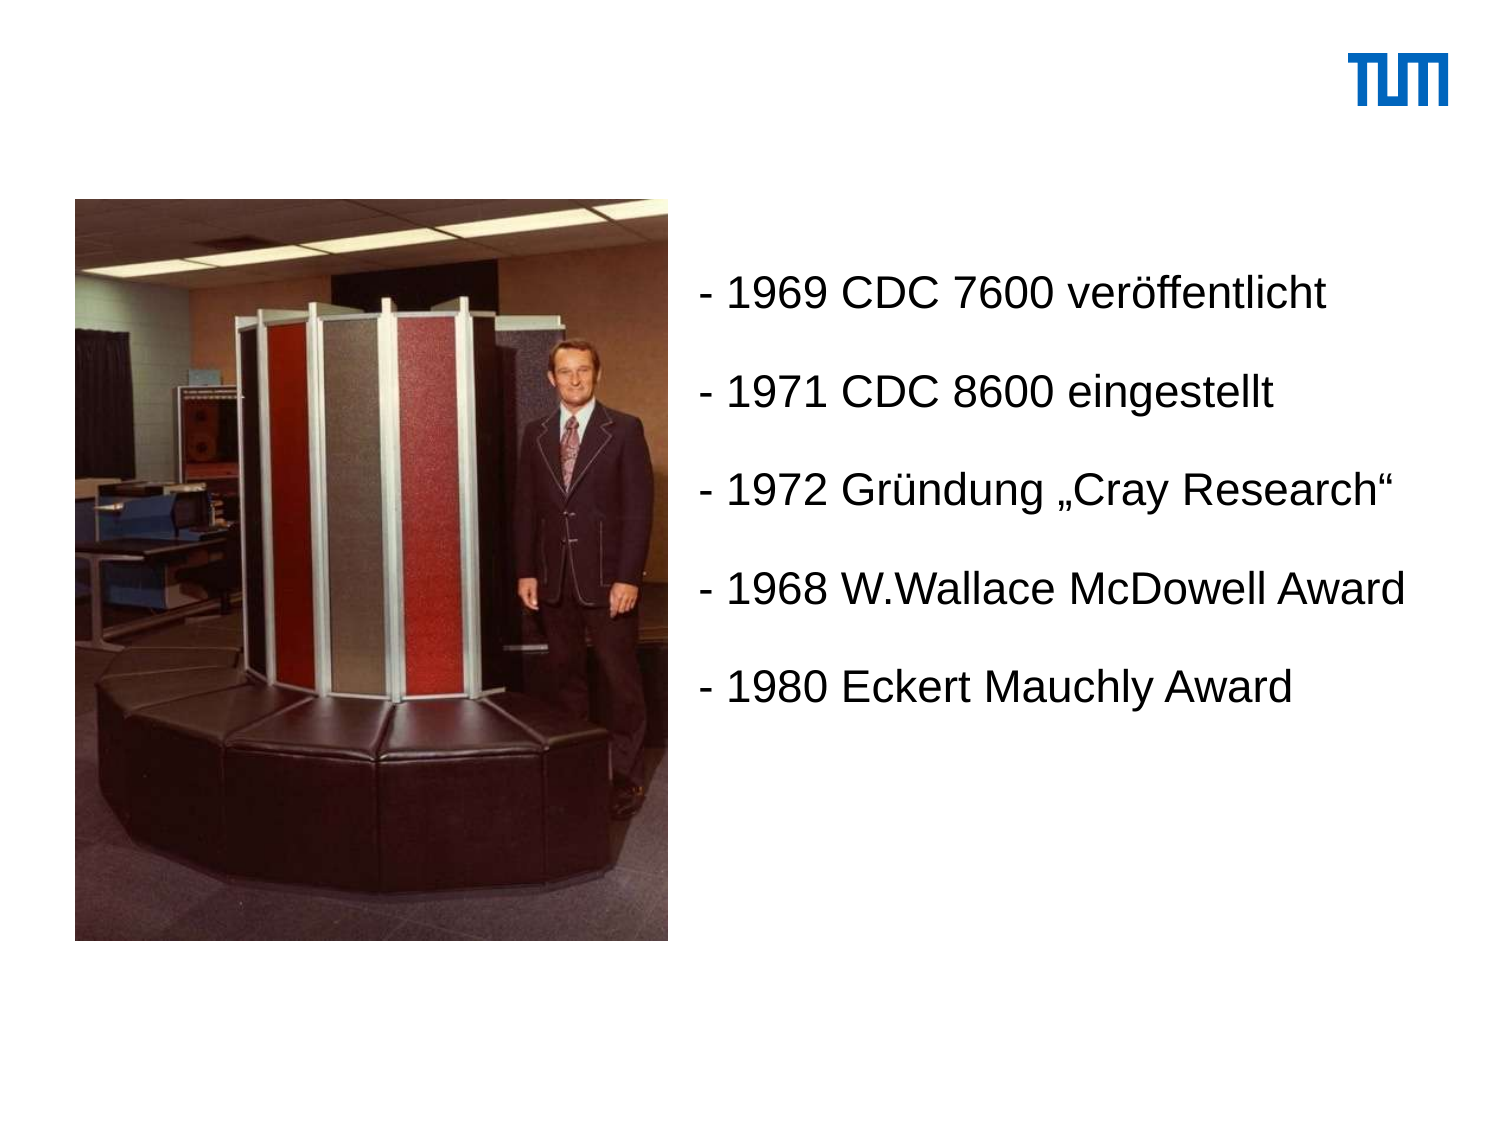

- 1969 CDC 7600 veröffentlicht
- 1971 CDC 8600 eingestellt
- 1972 Gründung „Cray Research“
- 1968 W.Wallace McDowell Award
- 1980 Eckert Mauchly Award